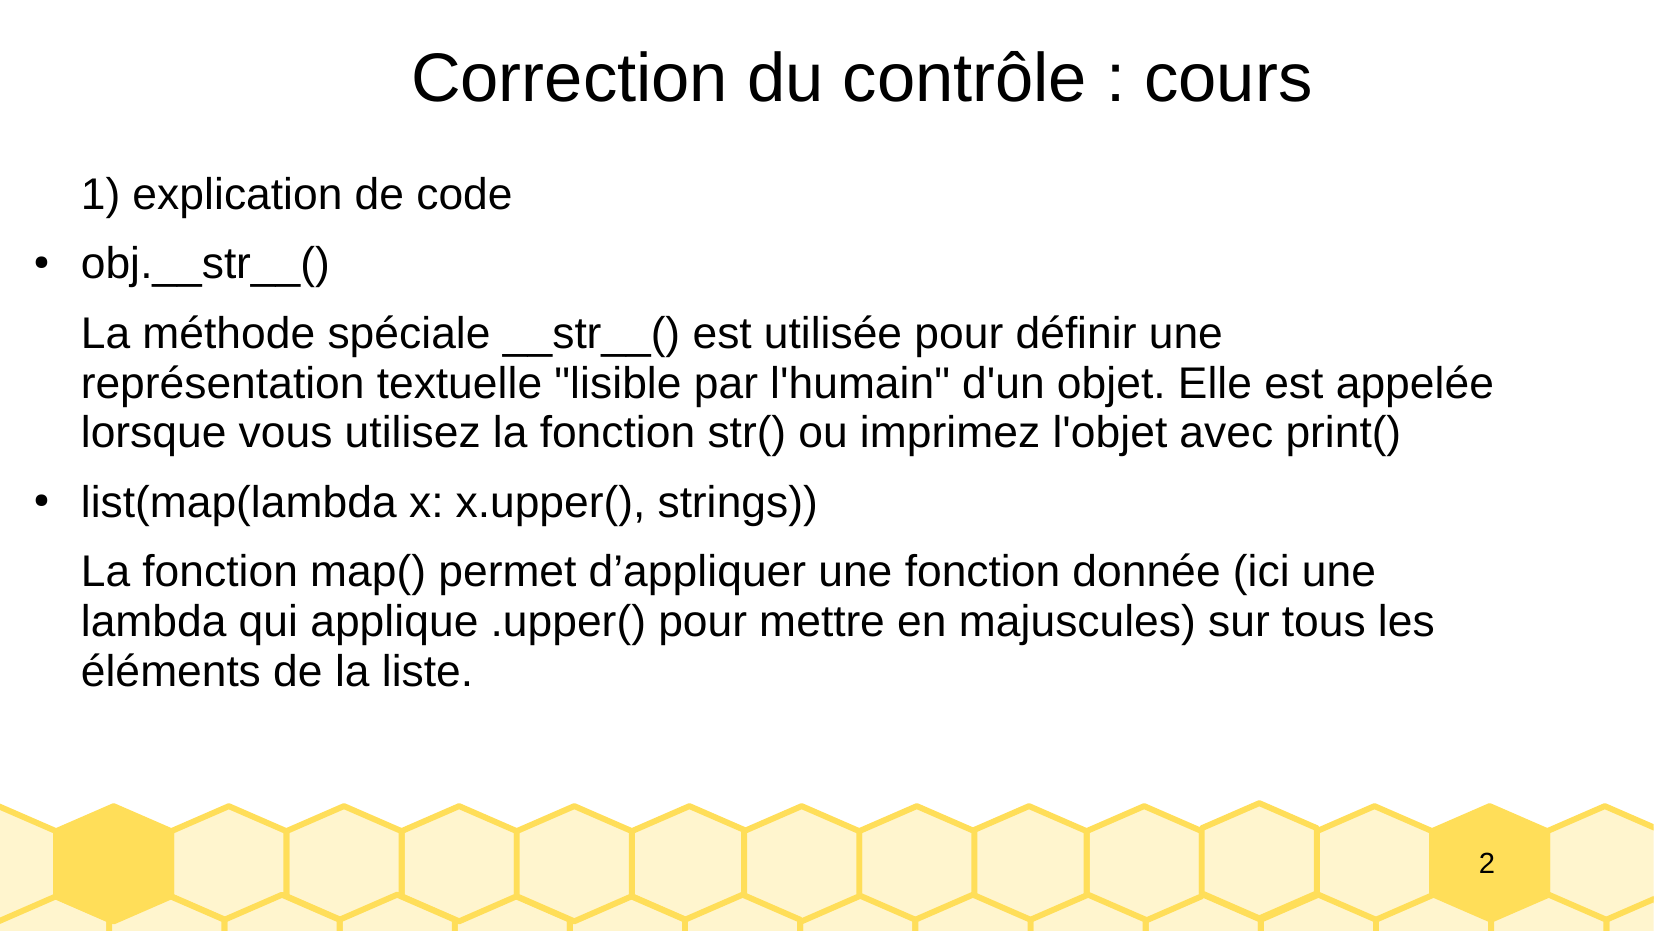

# Correction du contrôle : cours
1) explication de code
obj.__str__()
La méthode spéciale __str__() est utilisée pour définir une représentation textuelle "lisible par l'humain" d'un objet. Elle est appelée lorsque vous utilisez la fonction str() ou imprimez l'objet avec print()
list(map(lambda x: x.upper(), strings))
La fonction map() permet d’appliquer une fonction donnée (ici une lambda qui applique .upper() pour mettre en majuscules) sur tous les éléments de la liste.